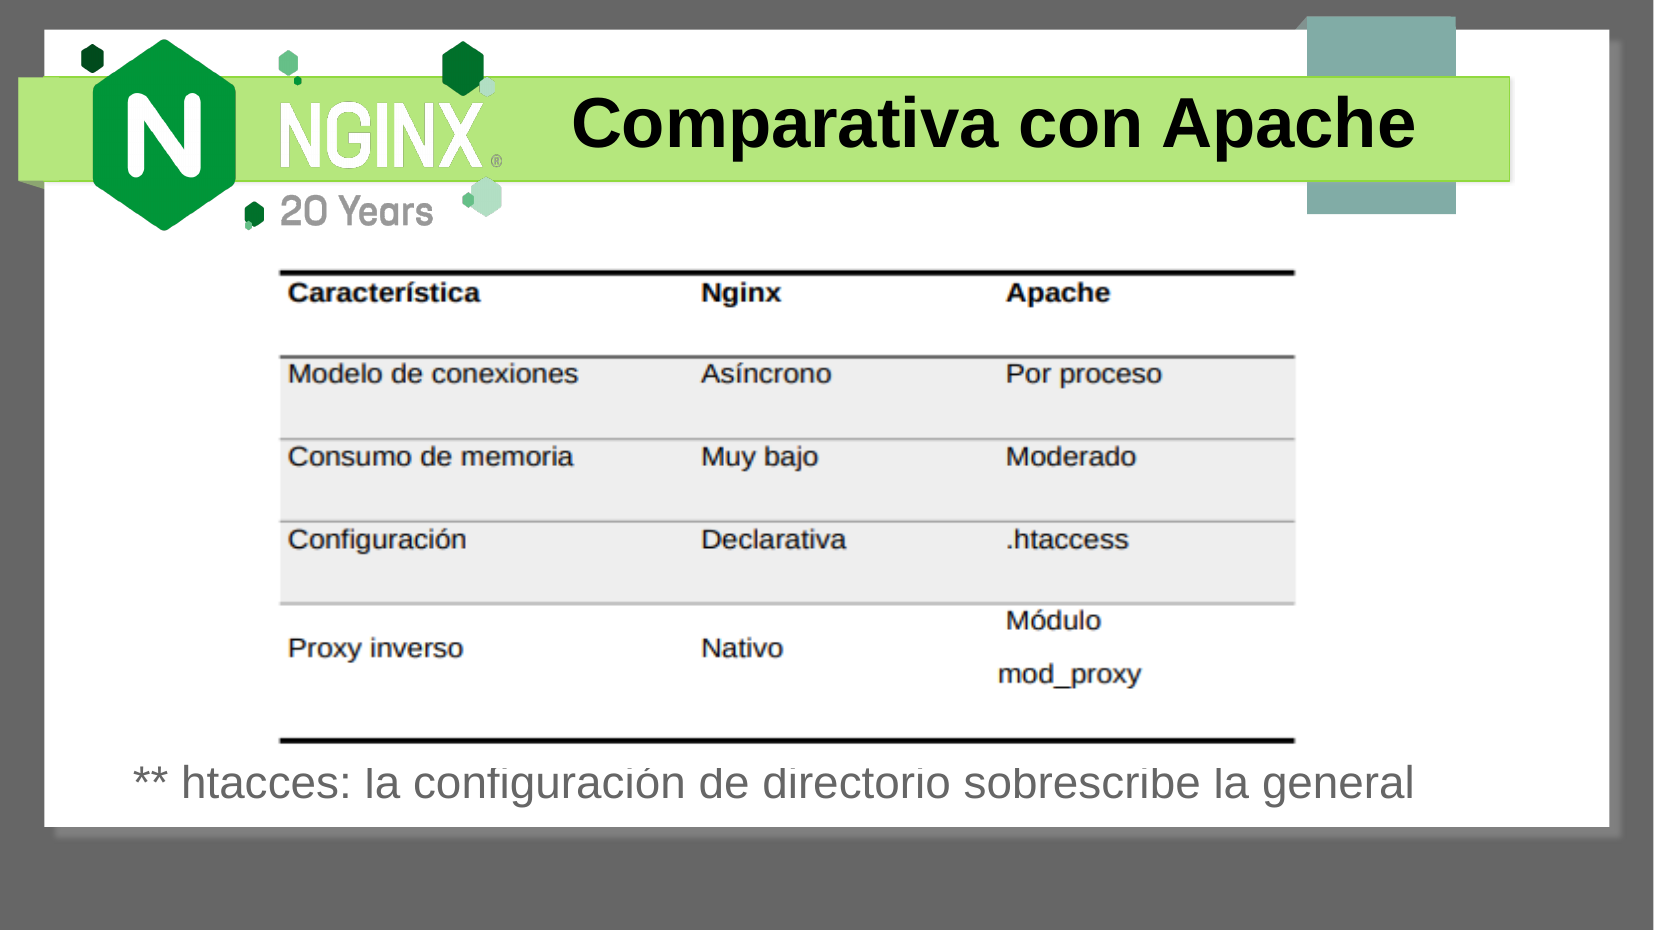

# Comparativa con Apache
	** htacces: la configuración de directorio sobrescribe la general